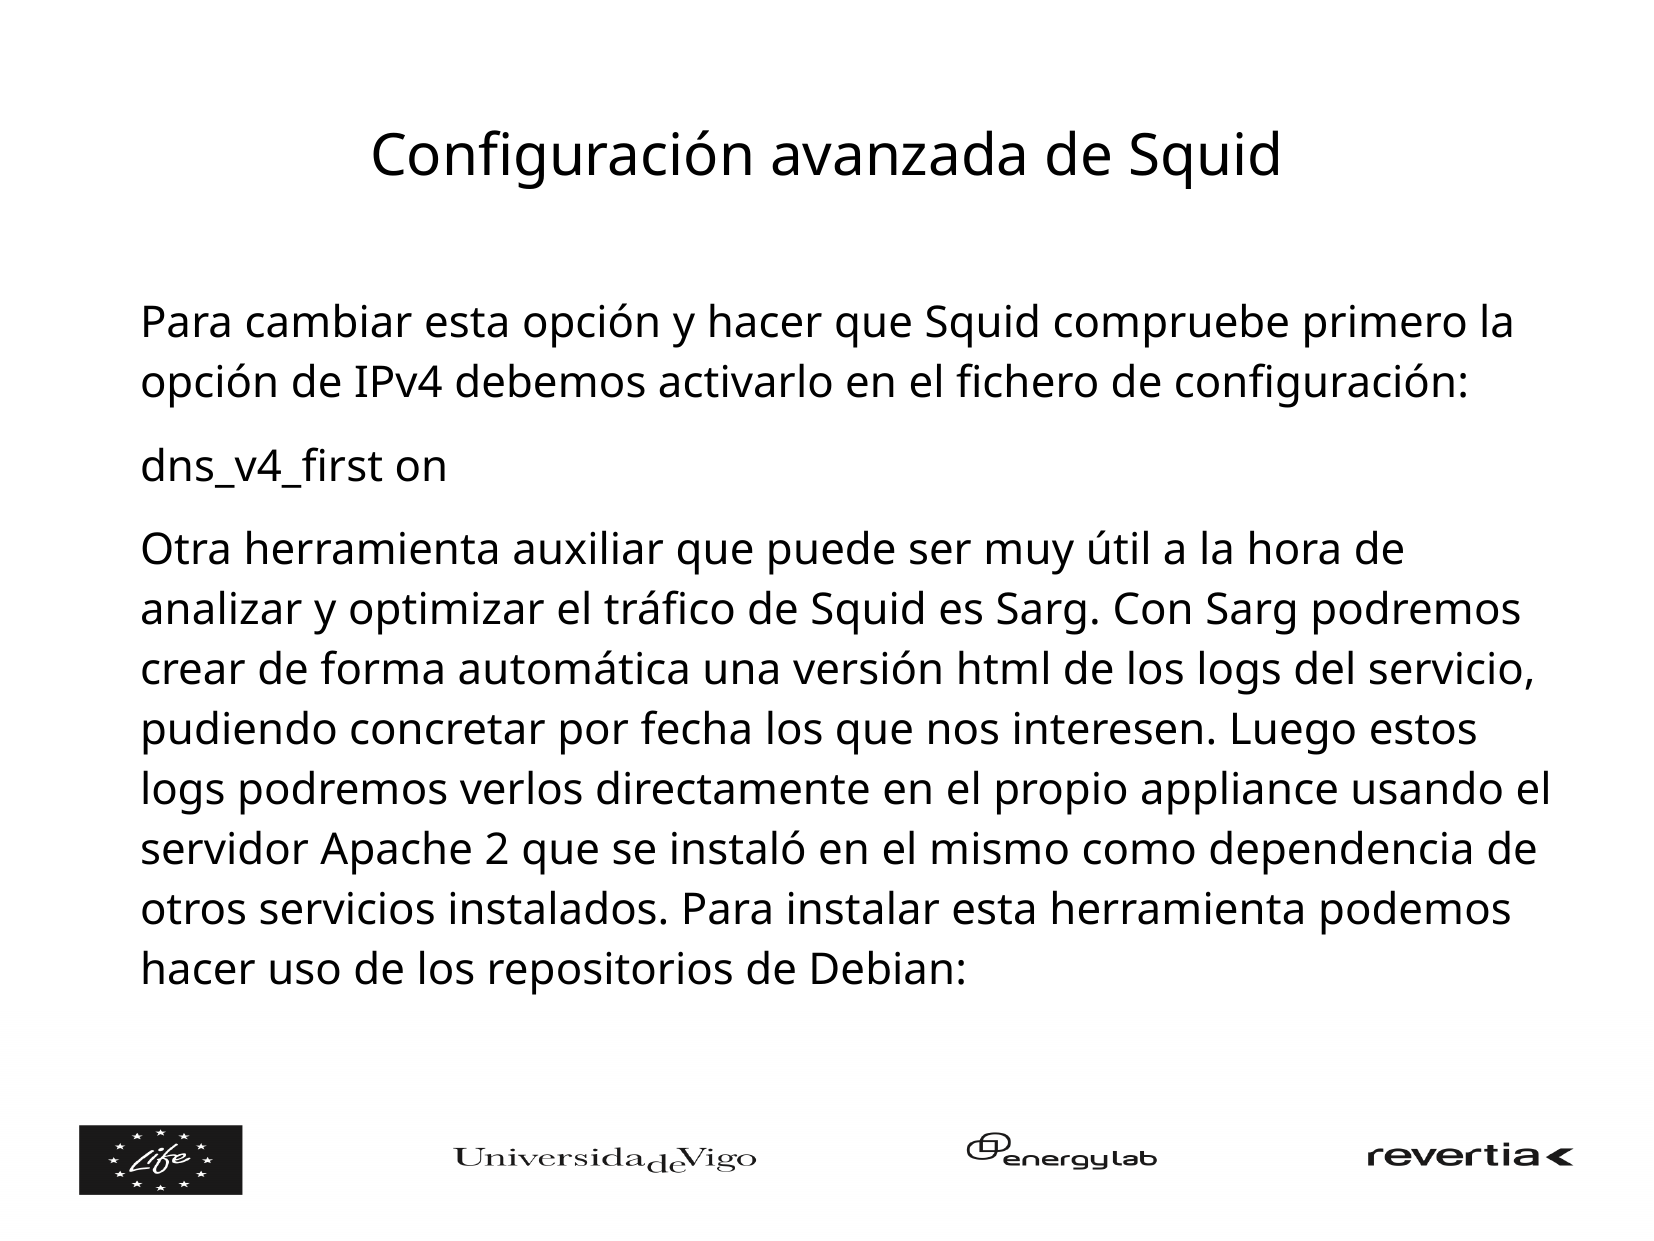

# Configuración avanzada de Squid
Para cambiar esta opción y hacer que Squid compruebe primero la opción de IPv4 debemos activarlo en el fichero de configuración:
dns_v4_first on
Otra herramienta auxiliar que puede ser muy útil a la hora de analizar y optimizar el tráfico de Squid es Sarg. Con Sarg podremos crear de forma automática una versión html de los logs del servicio, pudiendo concretar por fecha los que nos interesen. Luego estos logs podremos verlos directamente en el propio appliance usando el servidor Apache 2 que se instaló en el mismo como dependencia de otros servicios instalados. Para instalar esta herramienta podemos hacer uso de los repositorios de Debian: